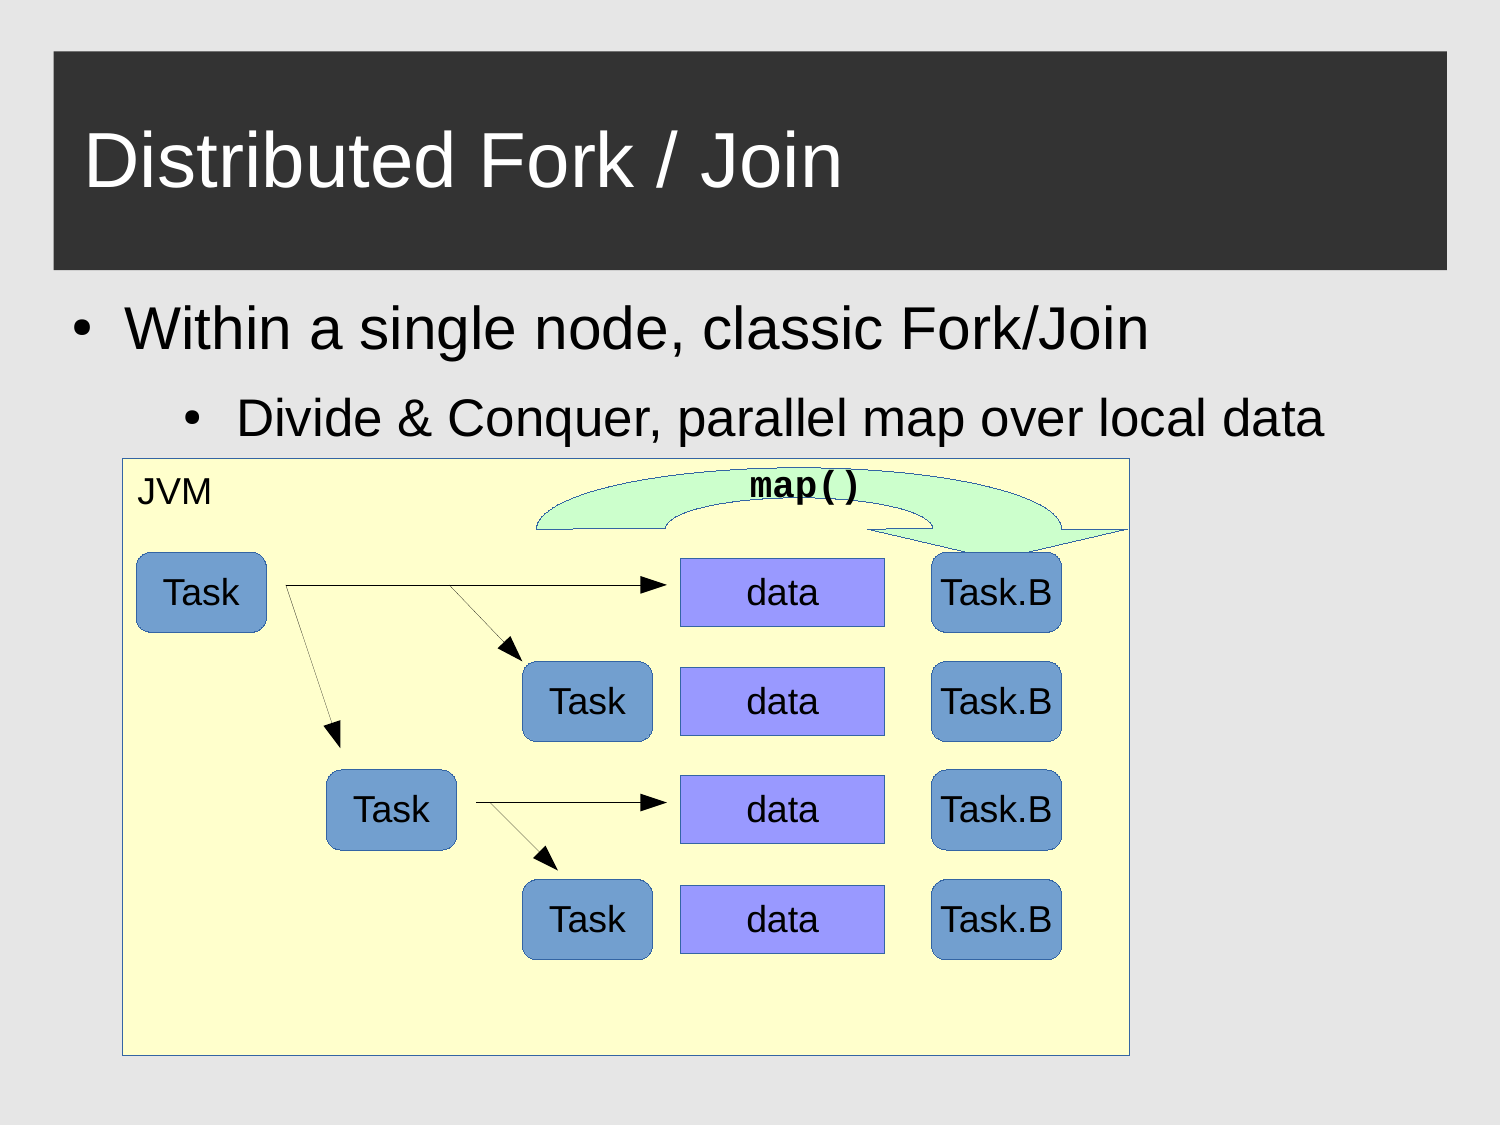

# Distributed Fork / Join
Within a single node, classic Fork/Join
Divide & Conquer, parallel map over local data
map()
JVM
Task
Task.B
data
Task
Task.B
data
Task
Task.B
data
Task
Task.B
data